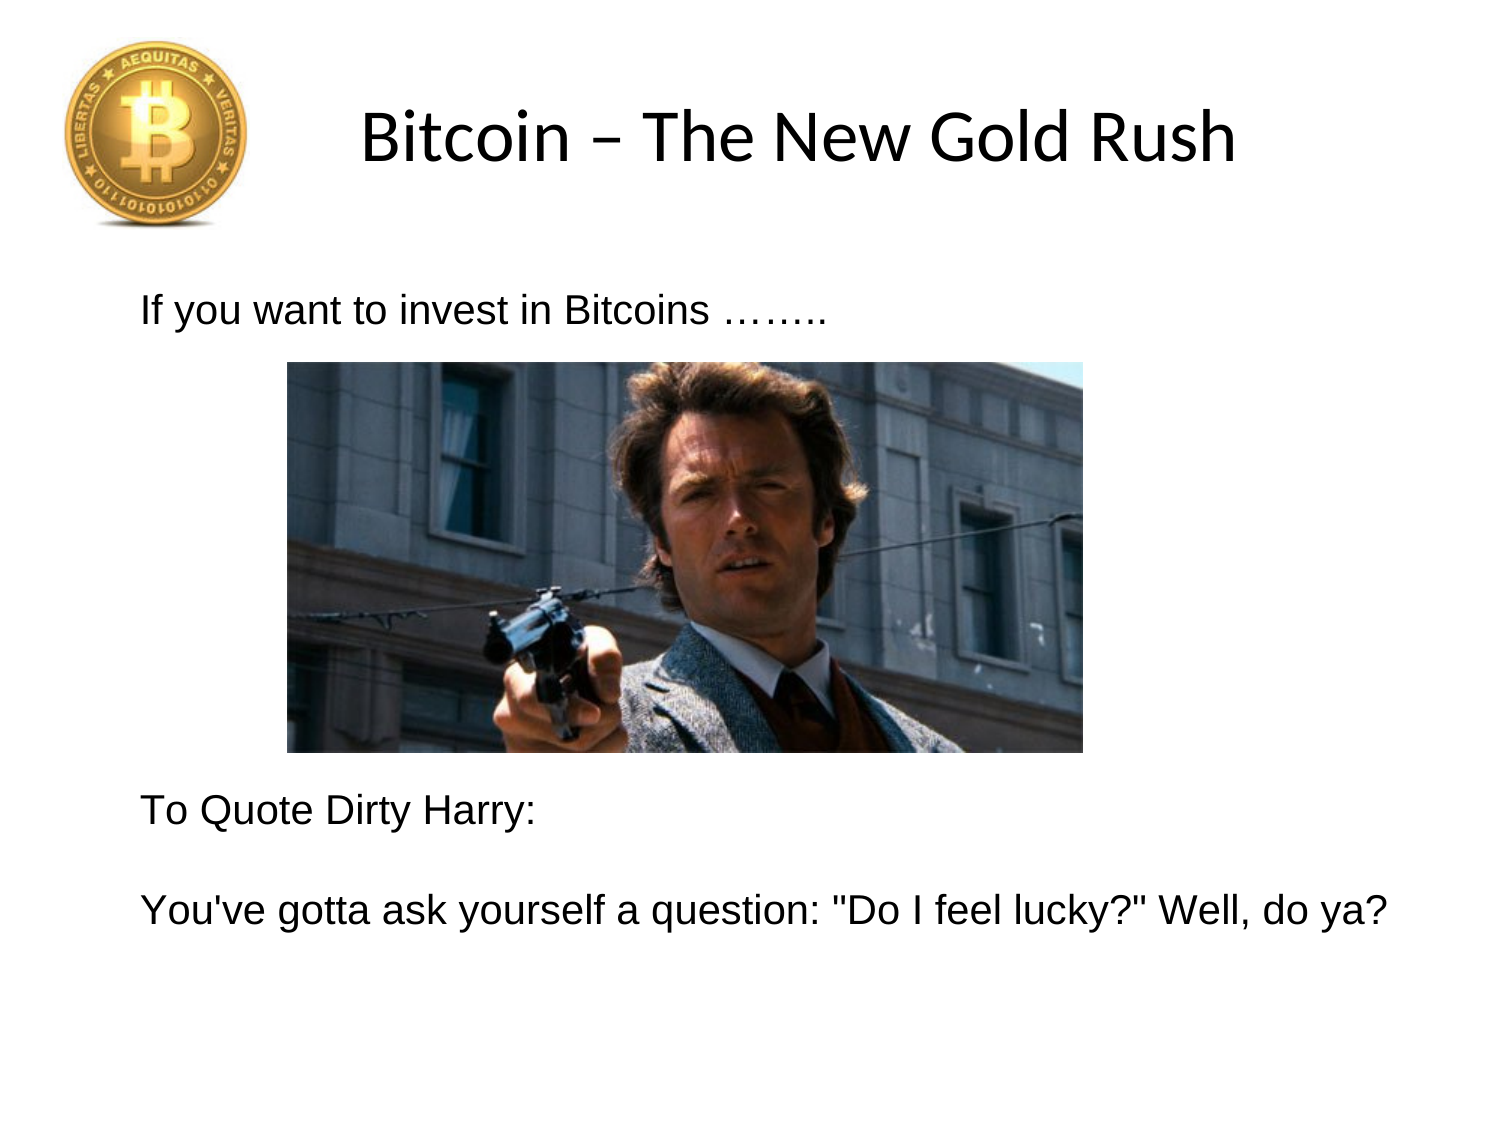

Bitcoin – The New Gold Rush
If you want to invest in Bitcoins ……..
To Quote Dirty Harry:
You've gotta ask yourself a question: "Do I feel lucky?" Well, do ya?